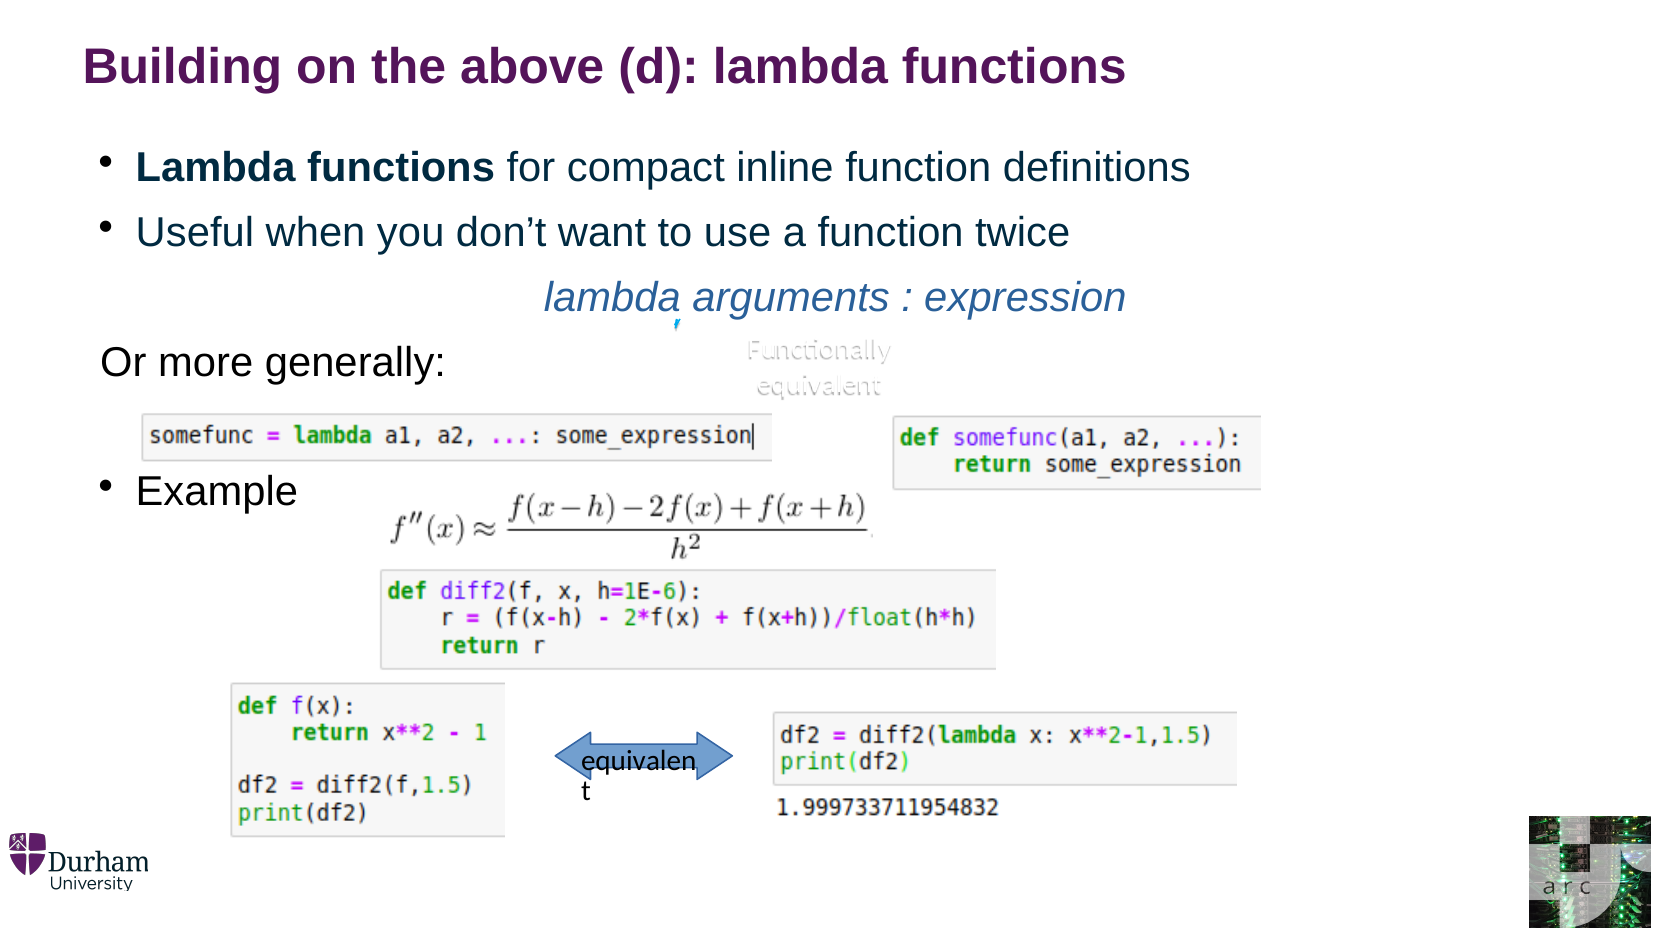

# Building on the above (d): lambda functions
Lambda functions for compact inline function definitions
Useful when you don’t want to use a function twice
lambda arguments : expression
Or more generally:
Example
Functionally equivalent
equivalent